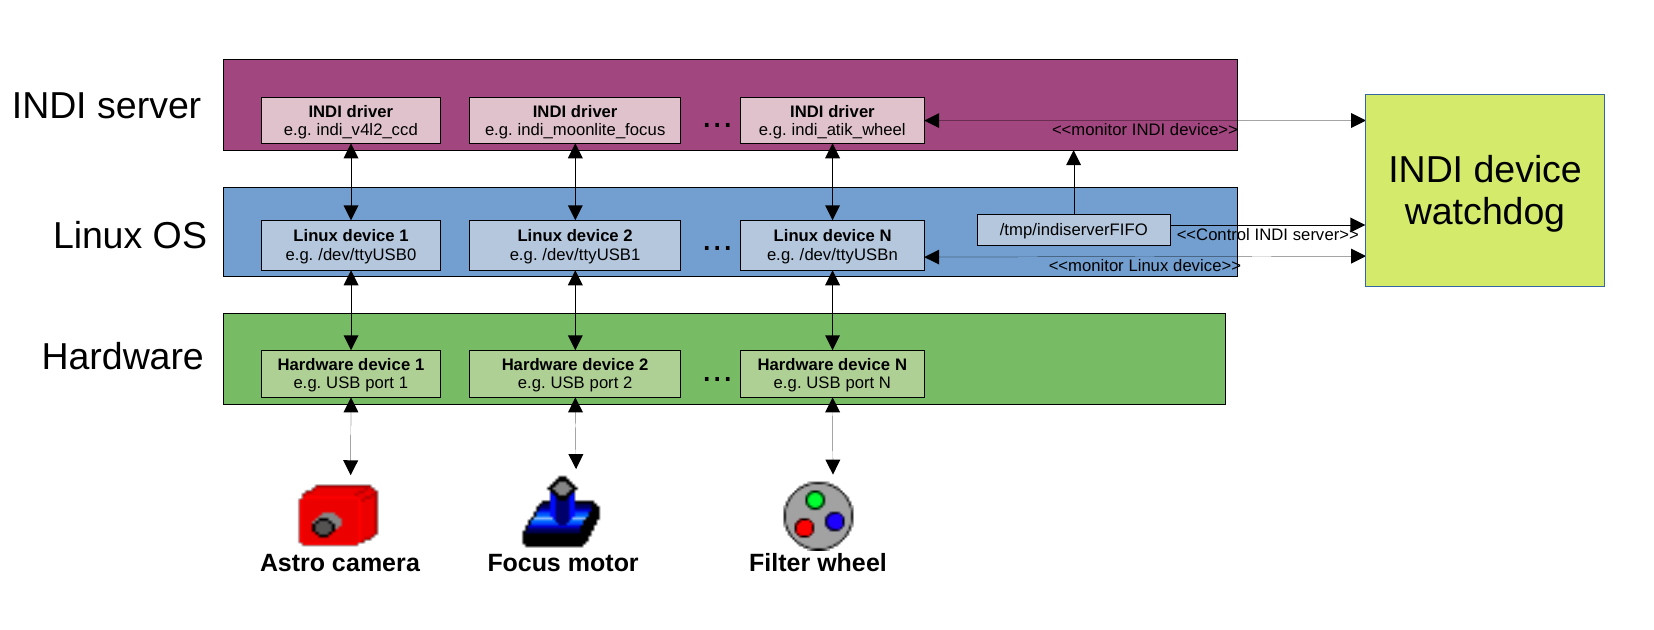

INDI server
...
INDI device
watchdog
INDI driver
e.g. indi_v4l2_ccd
INDI driver
e.g. indi_moonlite_focus
INDI driver
e.g. indi_atik_wheel
Linux OS
...
/tmp/indiserverFIFO
Linux device 1
e.g. /dev/ttyUSB0
Linux device 2
e.g. /dev/ttyUSB1
Linux device N
e.g. /dev/ttyUSBn
<<Control INDI server>>
Hardware
...
Hardware device 1
e.g. USB port 1
Hardware device 2
e.g. USB port 2
Hardware device N
e.g. USB port N
Focus motor
Filter wheel
Astro camera